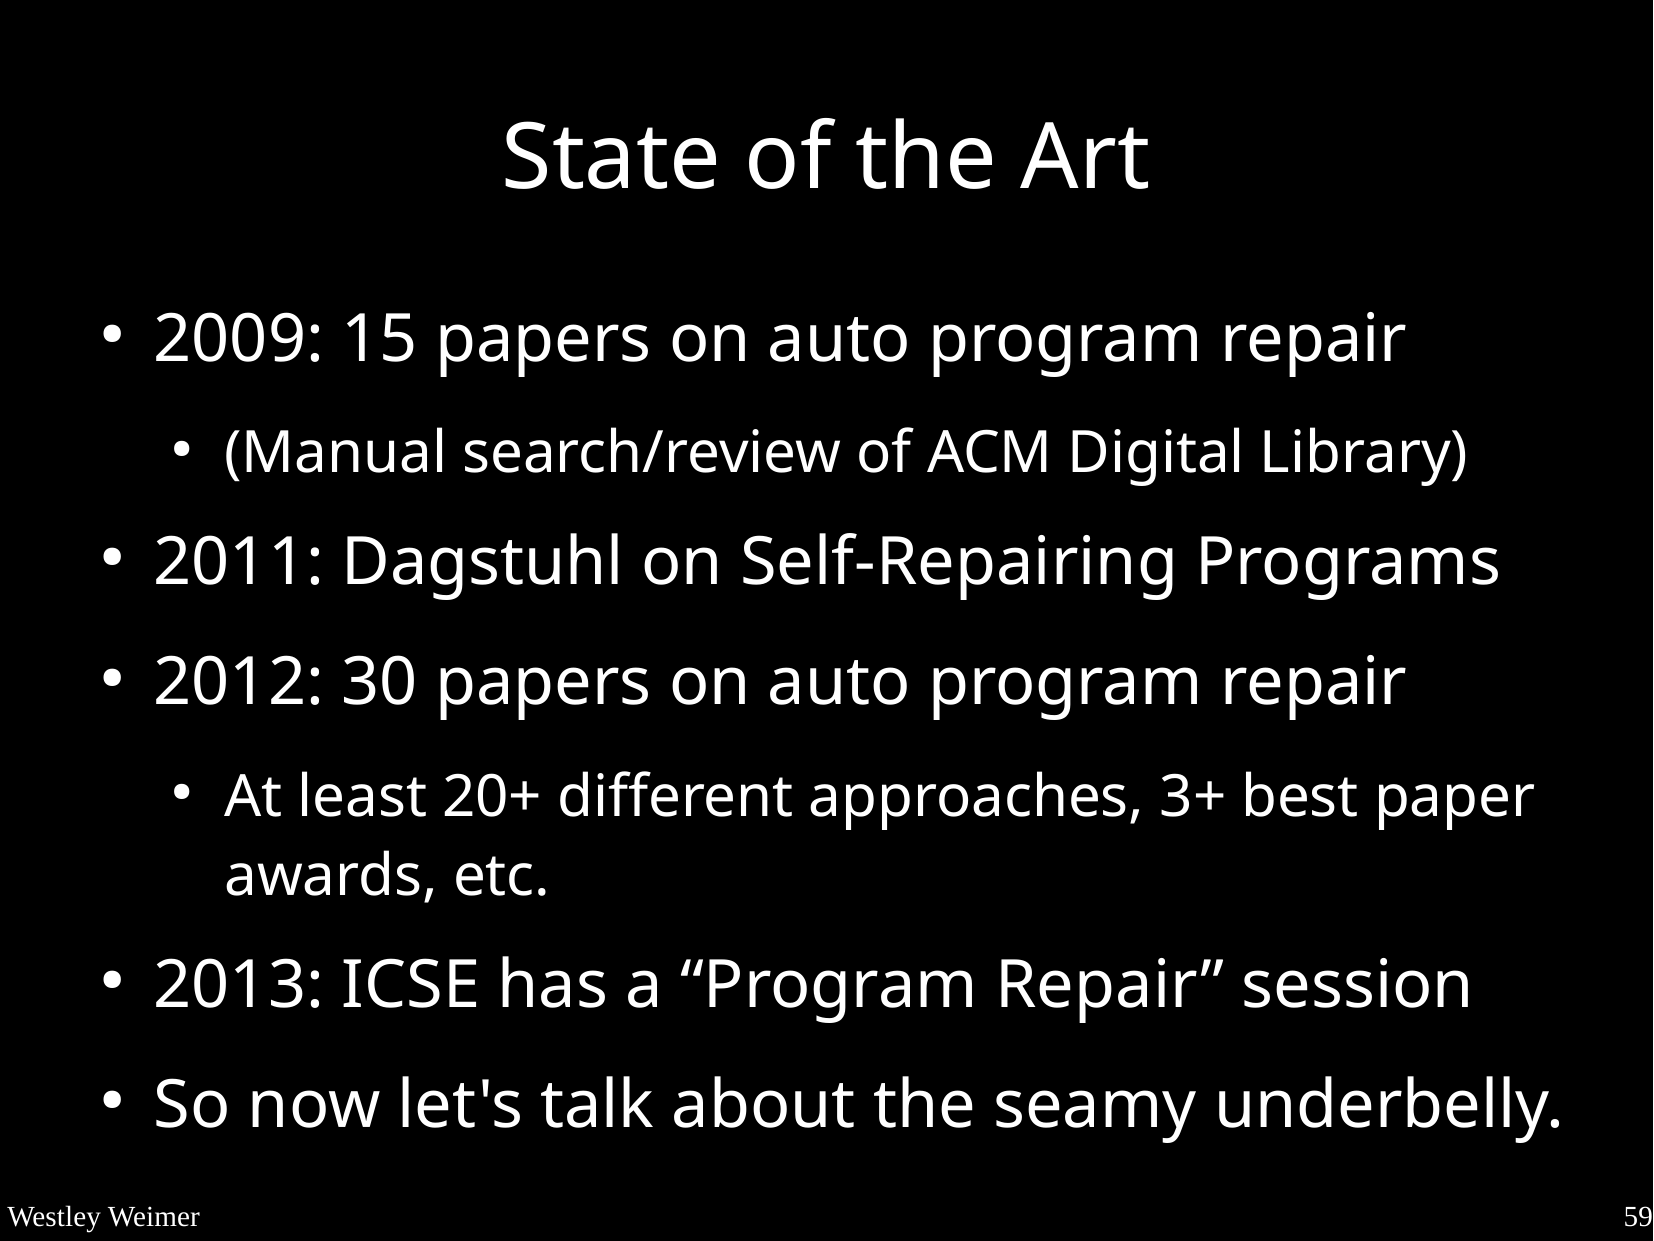

# State of the Art
2009: 15 papers on auto program repair
(Manual search/review of ACM Digital Library)
2011: Dagstuhl on Self-Repairing Programs
2012: 30 papers on auto program repair
At least 20+ different approaches, 3+ best paper awards, etc.
2013: ICSE has a “Program Repair” session
So now let's talk about the seamy underbelly.
59